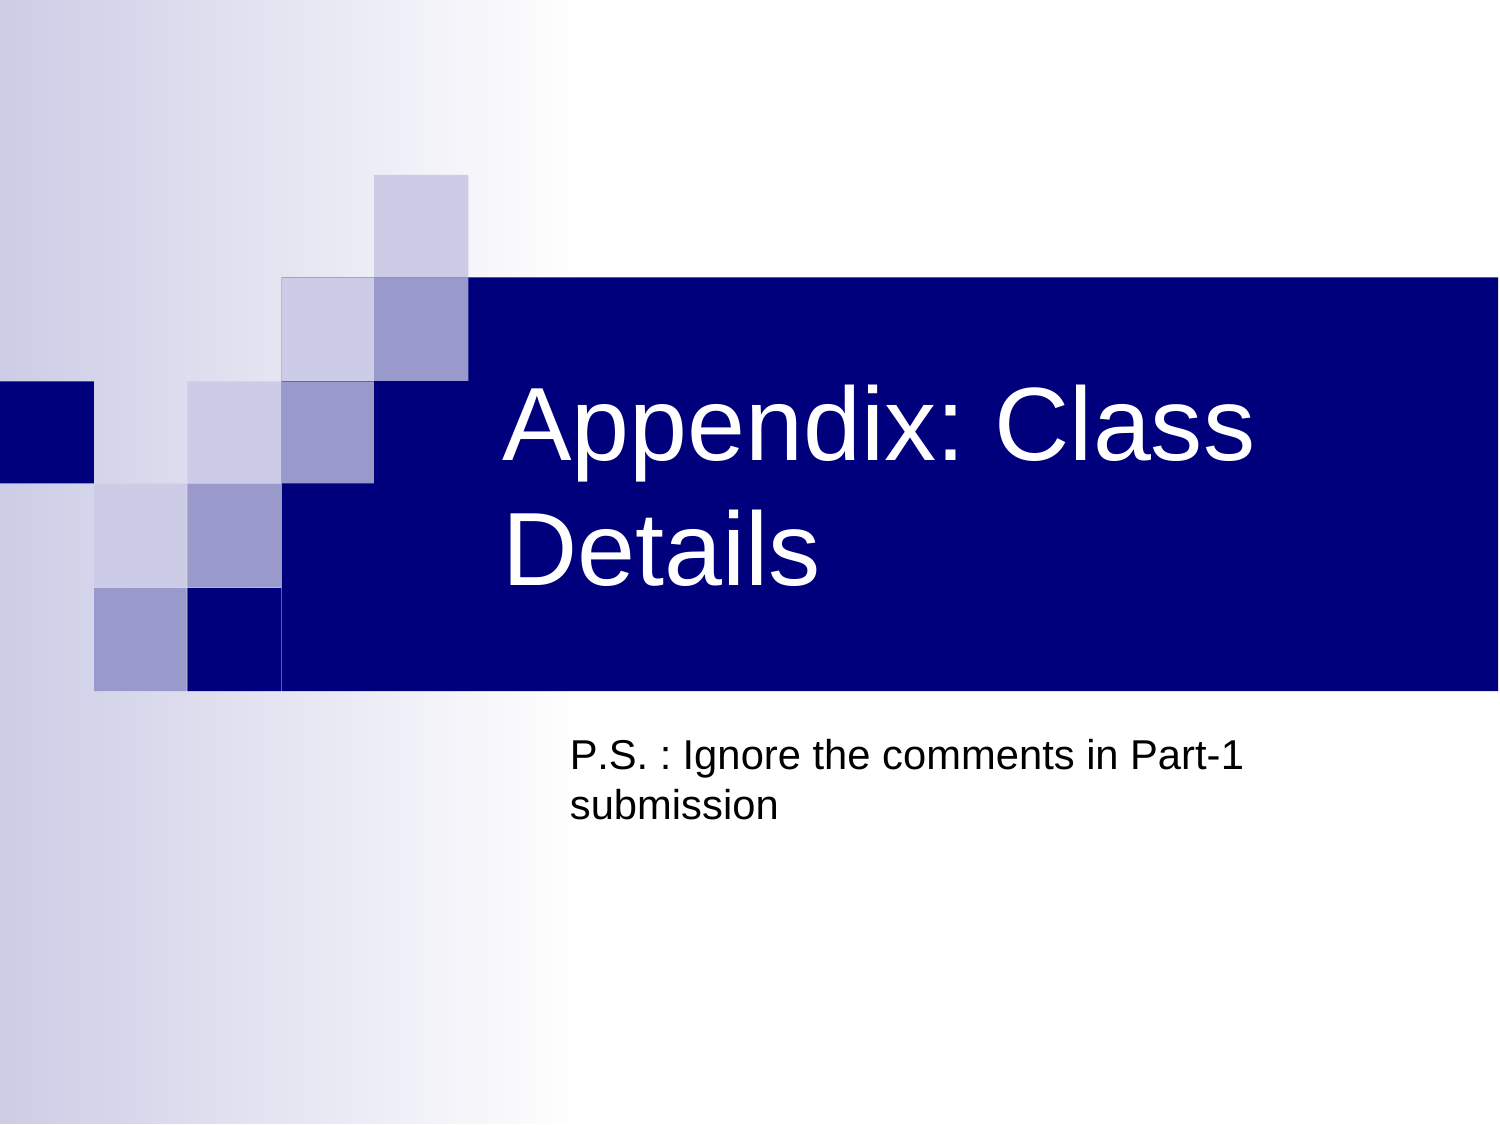

# Appendix: Class Details
P.S. : Ignore the comments in Part-1 submission